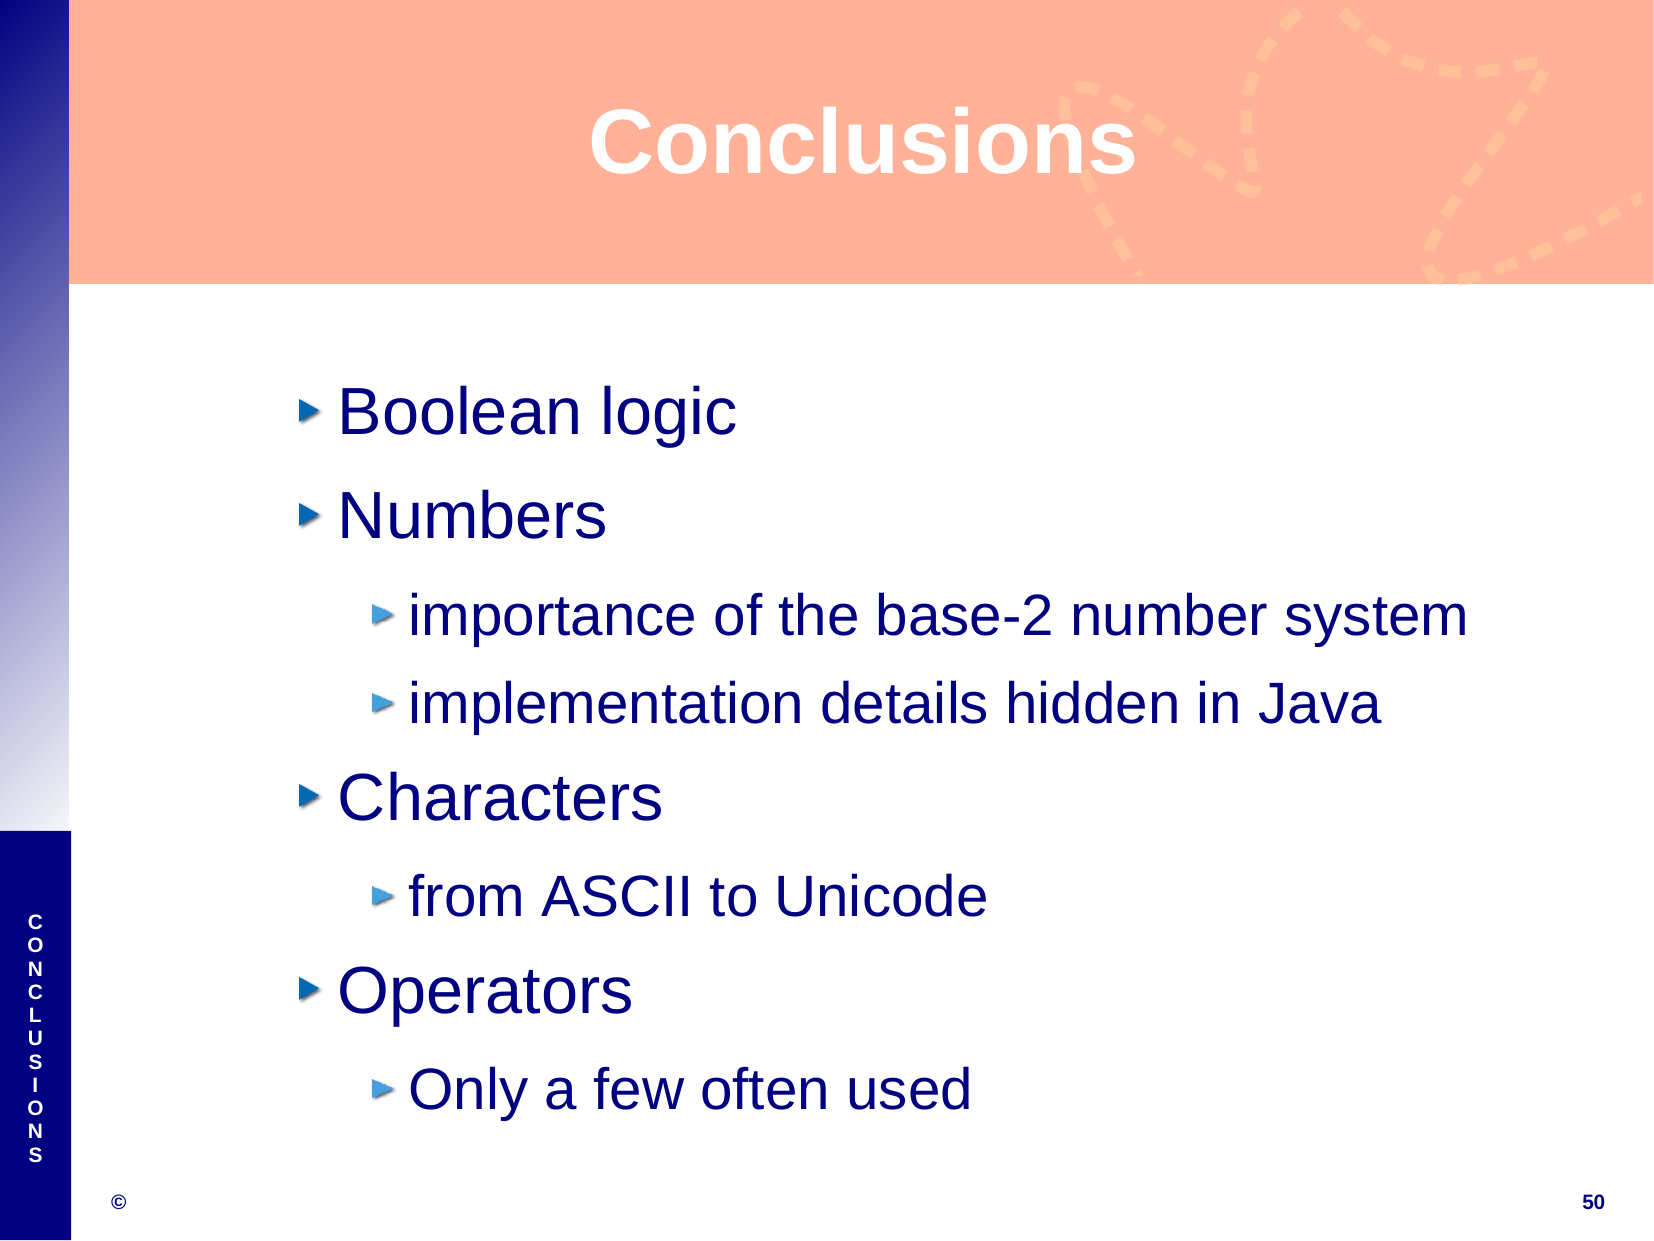

# Conclusions
Boolean logic
Numbers
importance of the base-2 number system
implementation details hidden in Java
Characters
from ASCII to Unicode
Operators
Only a few often used
C
O
N
C
L
U
S
I
O
N
S